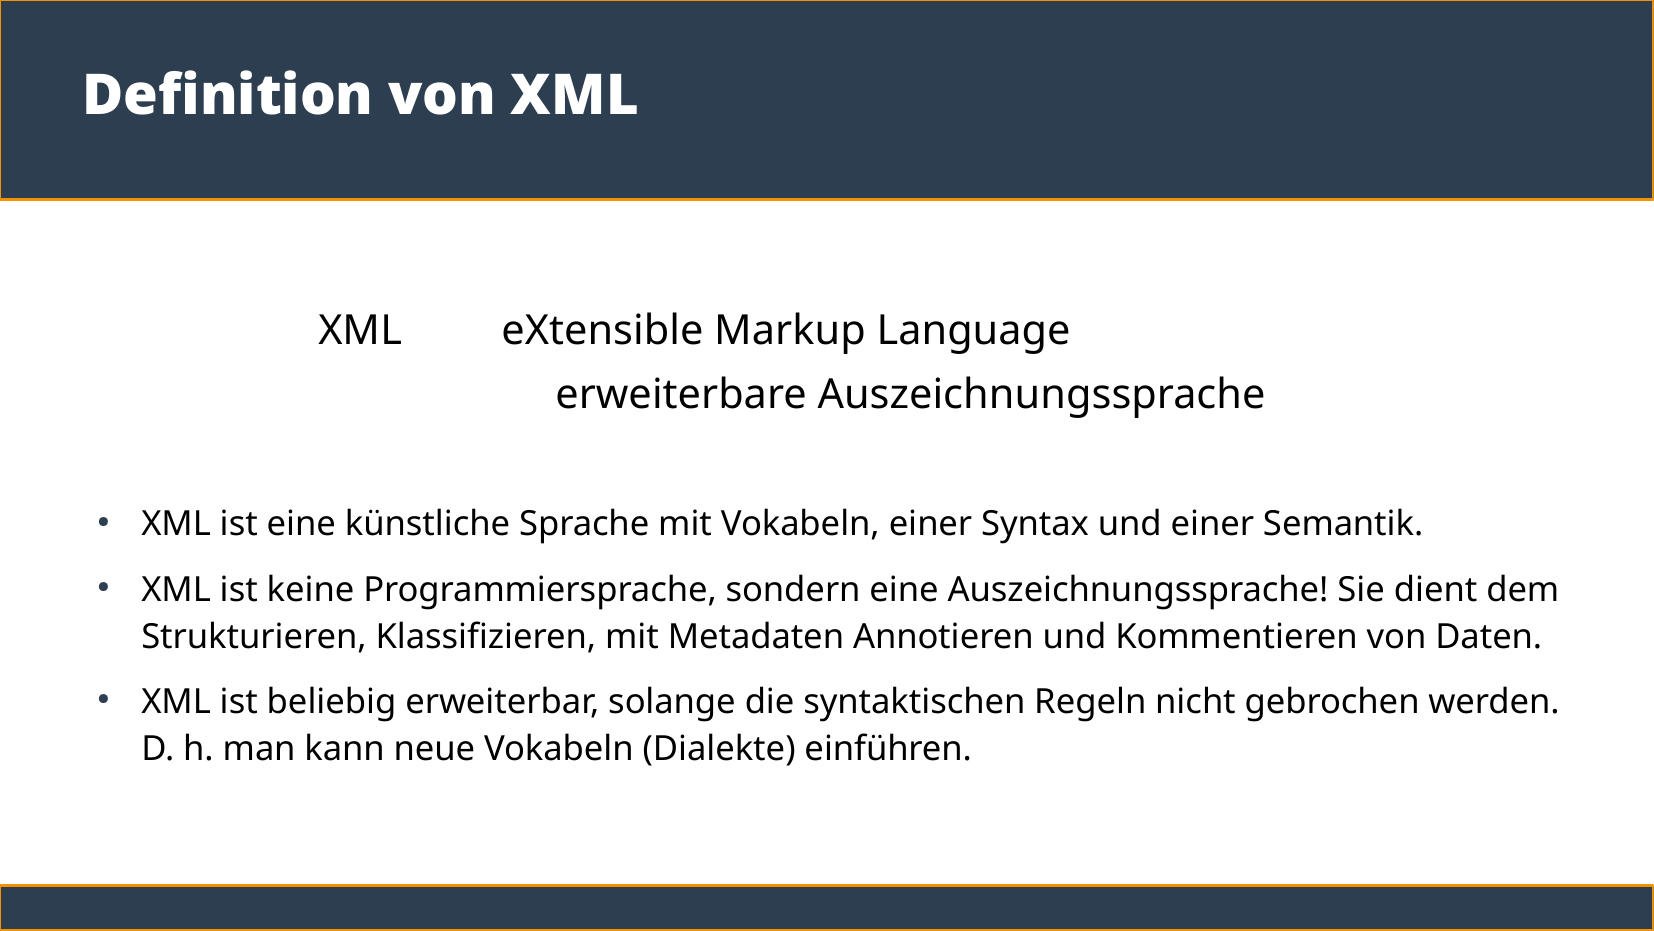

# Definition von XML
XML		eXtensible Markup Language
 	erweiterbare Auszeichnungssprache
XML ist eine künstliche Sprache mit Vokabeln, einer Syntax und einer Semantik.
XML ist keine Programmiersprache, sondern eine Auszeichnungssprache! Sie dient dem Strukturieren, Klassifizieren, mit Metadaten Annotieren und Kommentieren von Daten.
XML ist beliebig erweiterbar, solange die syntaktischen Regeln nicht gebrochen werden. D. h. man kann neue Vokabeln (Dialekte) einführen.